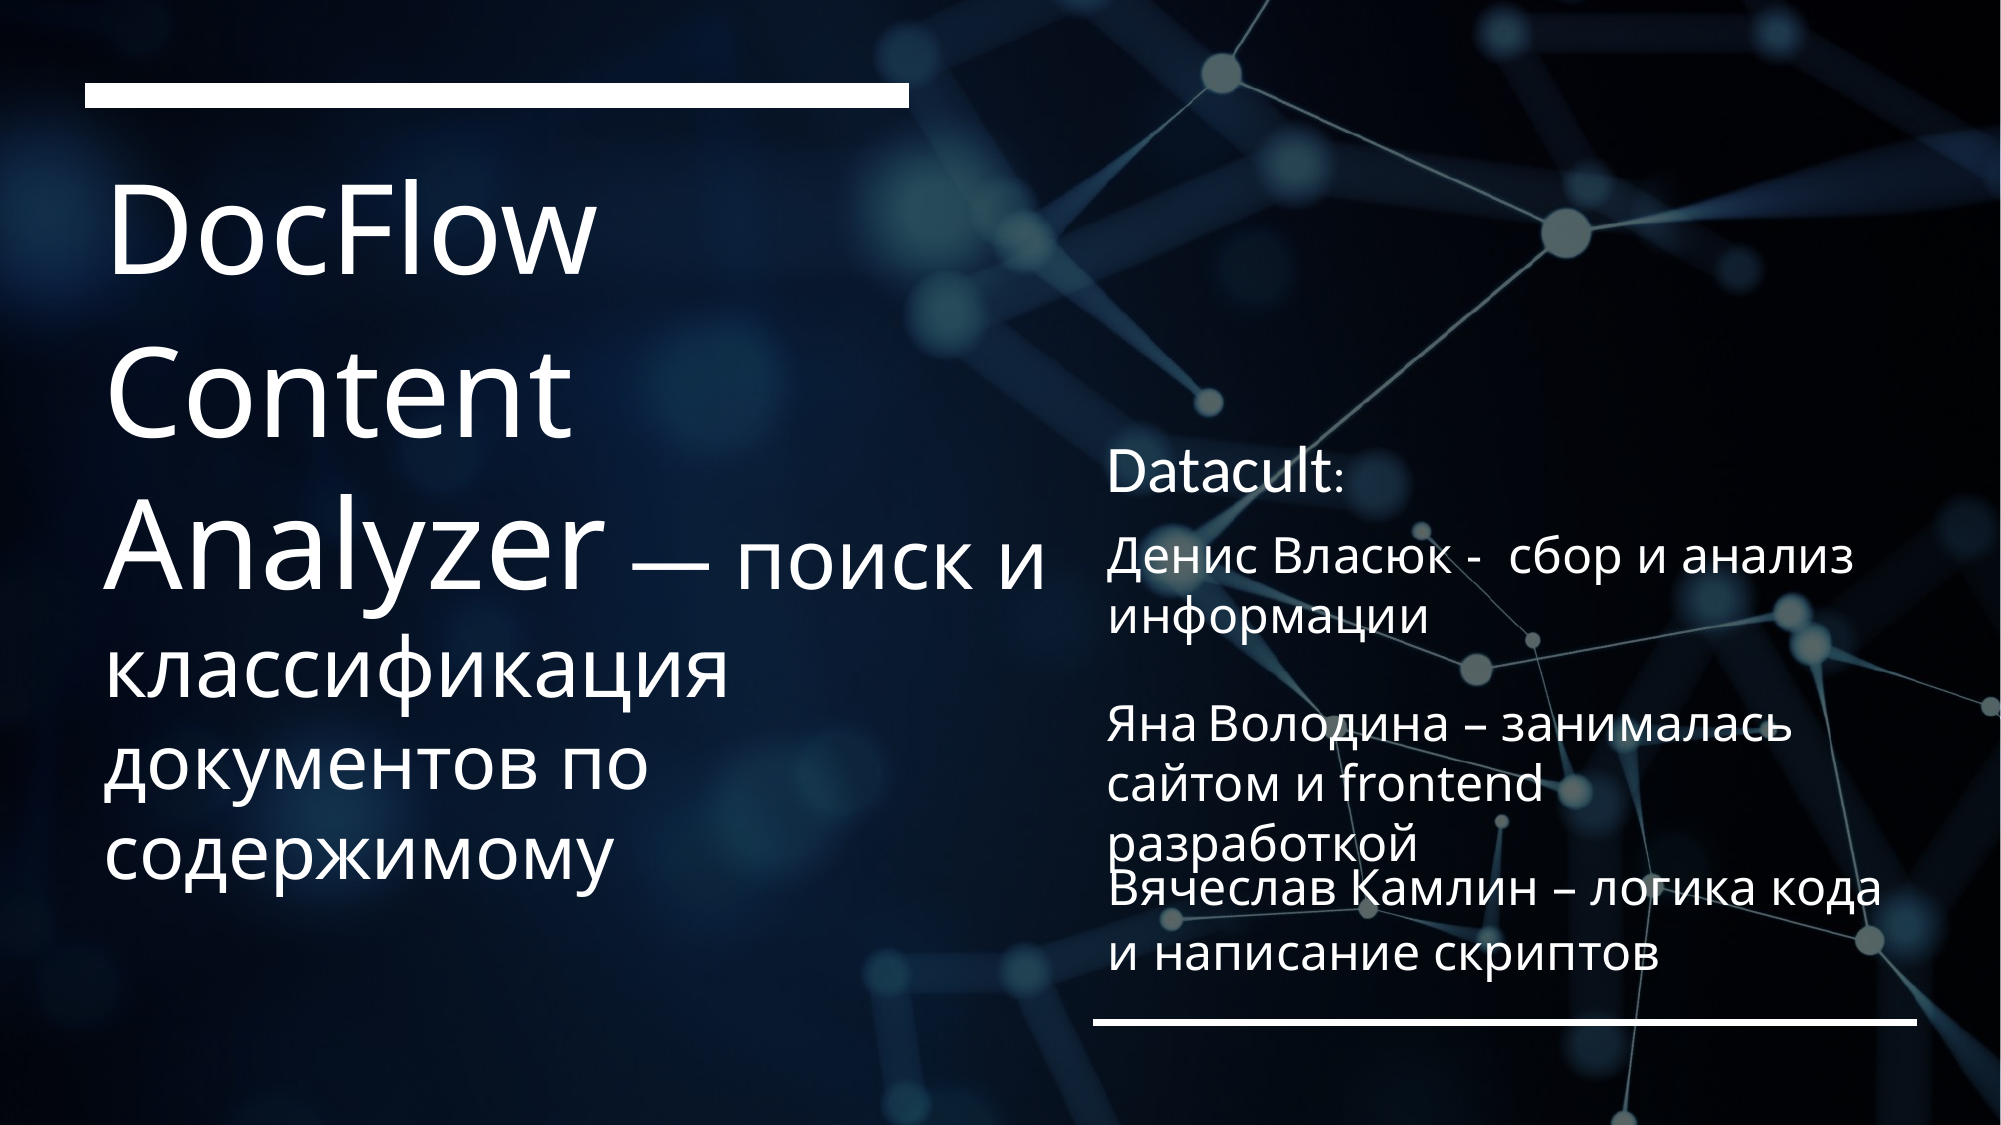

# DocFlow Content Analyzer — поиск и классификация документов по содержимому
Datacult:
Денис Власюк - сбор и анализ информации
Яна Володина – занималась сайтом и frontend разработкой
Вячеслав Камлин – логика кода и написание скриптов